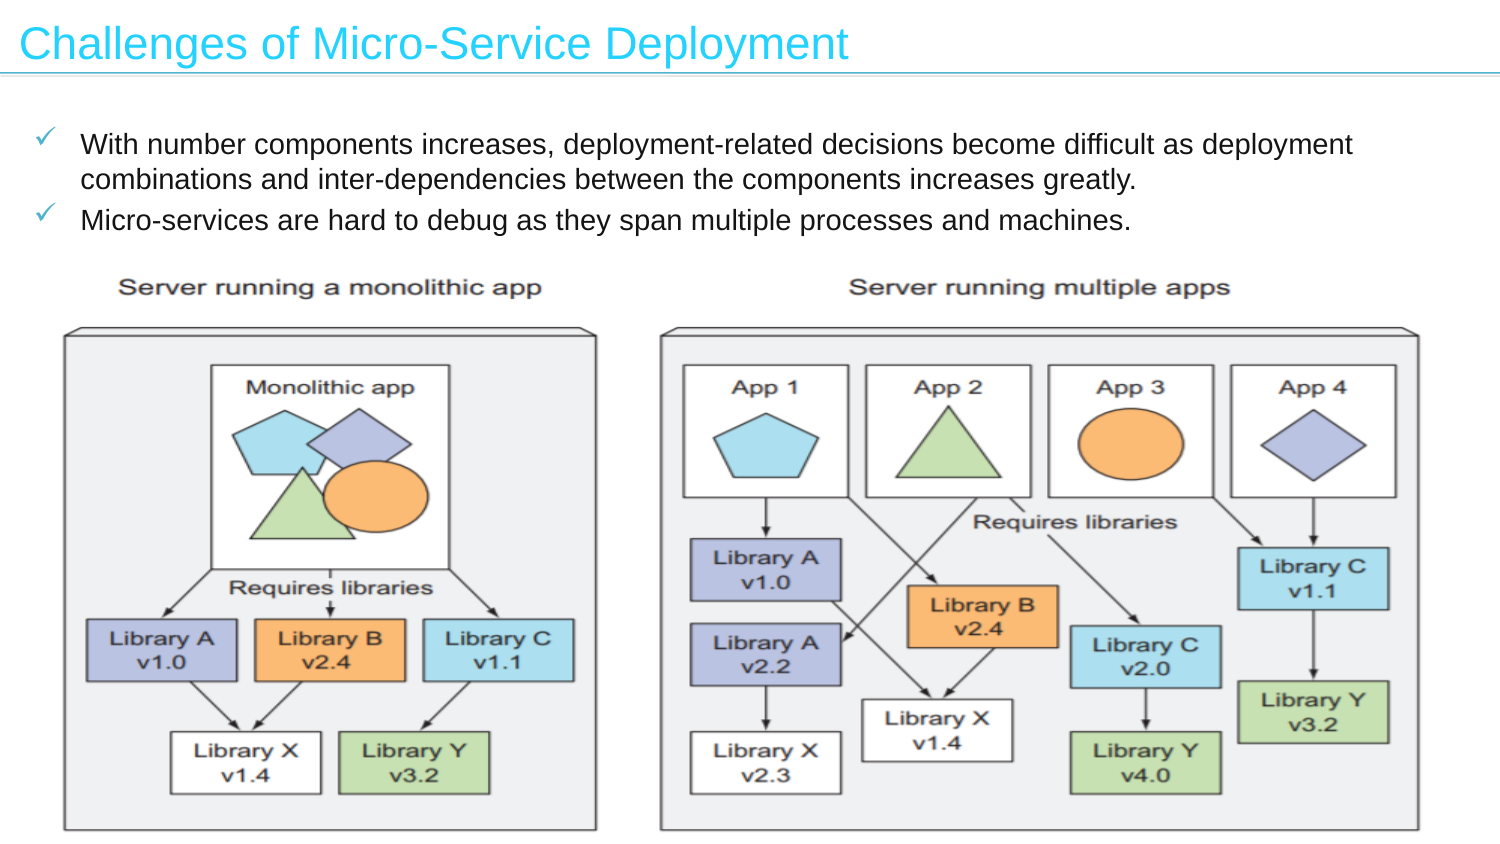

Challenges of Micro-Service Deployment
# With number components increases, deployment-related decisions become difficult as deployment combinations and inter-dependencies between the components increases greatly.
Micro-services are hard to debug as they span multiple processes and machines.